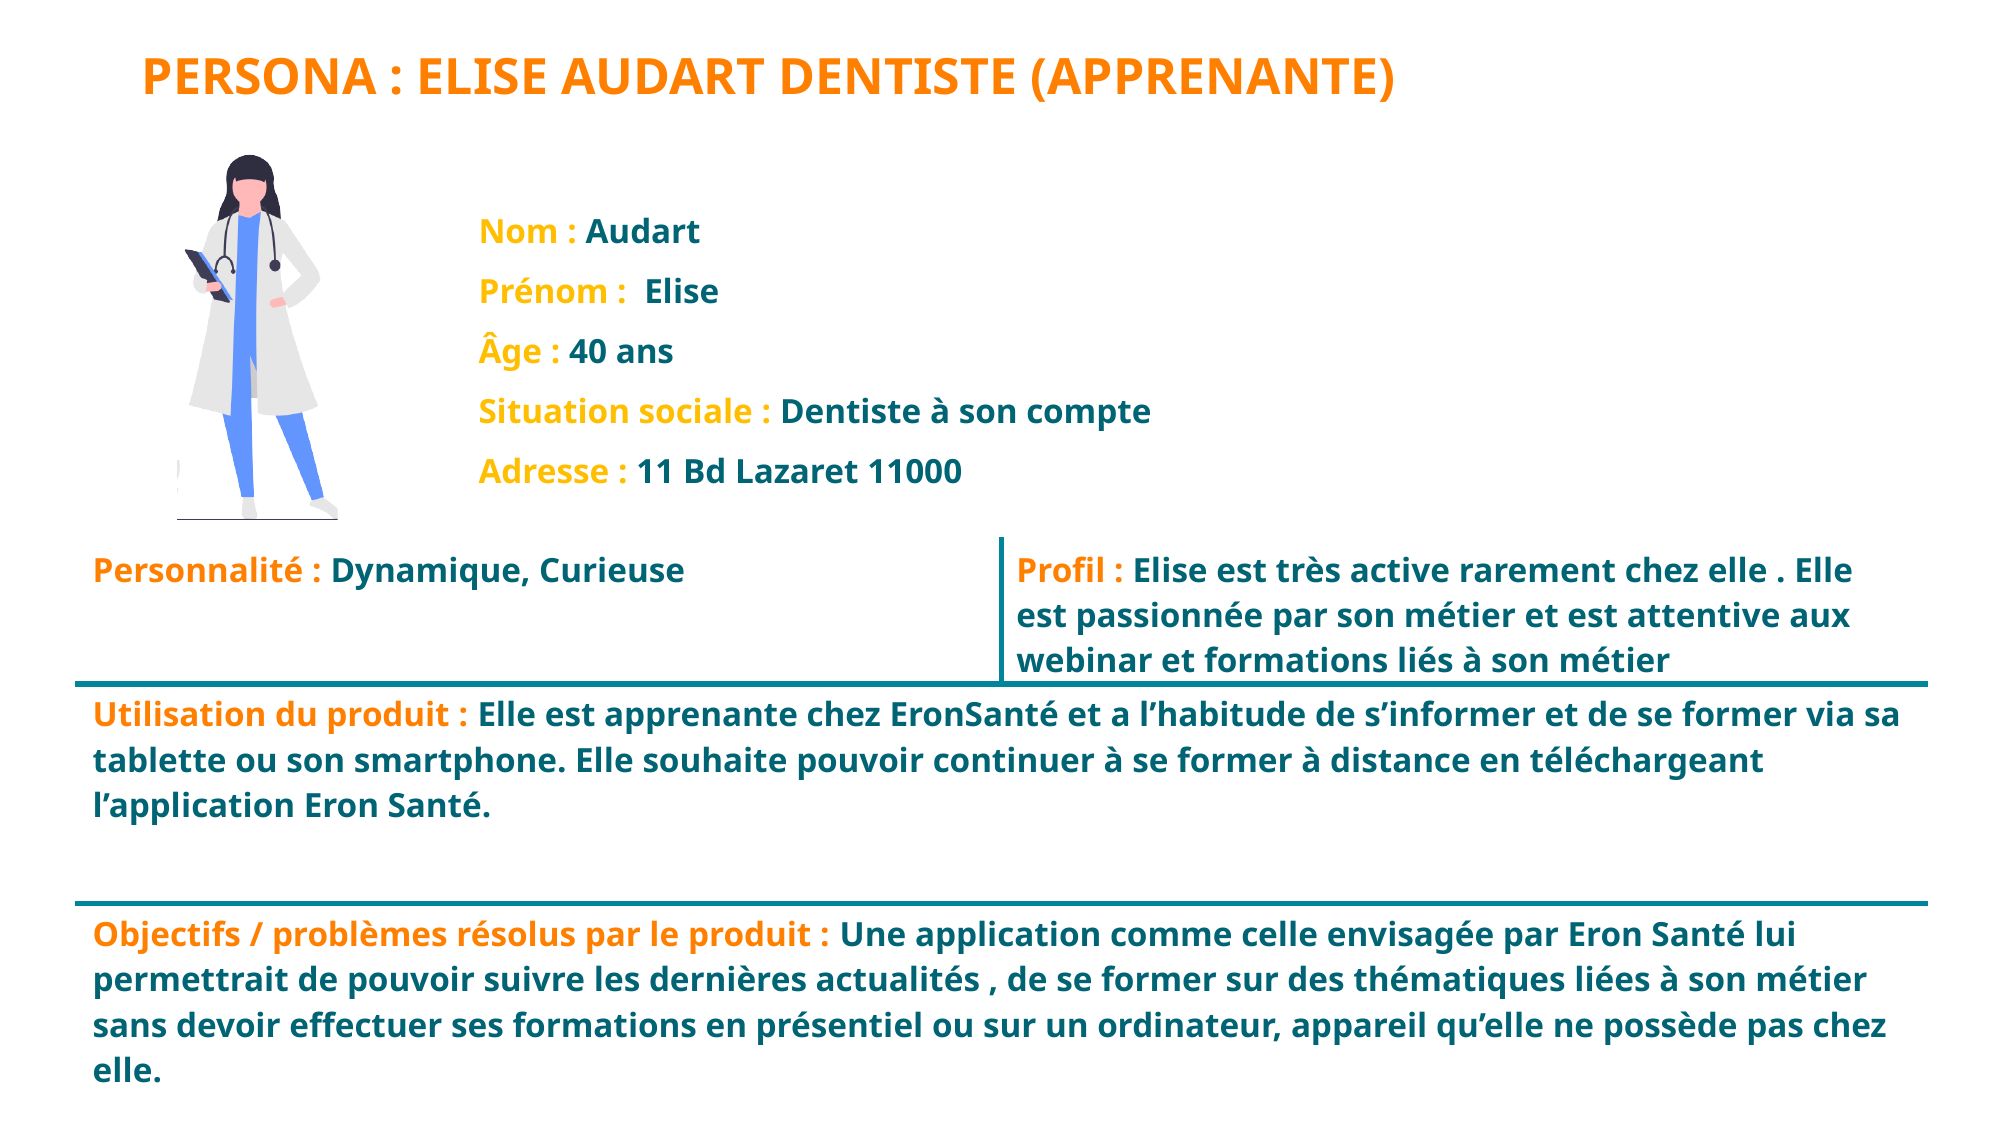

Persona : Elise AUDART Dentiste (APPRENANTE)
Nom : Audart
Prénom : Elise
Âge : 40 ans
Situation sociale : Dentiste à son compte
Adresse : 11 Bd Lazaret 11000
| Personnalité : Dynamique, Curieuse | Profil : Elise est très active rarement chez elle . Elle est passionnée par son métier et est attentive aux webinar et formations liés à son métier |
| --- | --- |
| Utilisation du produit : Elle est apprenante chez EronSanté et a l’habitude de s’informer et de se former via sa tablette ou son smartphone. Elle souhaite pouvoir continuer à se former à distance en téléchargeant l’application Eron Santé. | |
| Objectifs / problèmes résolus par le produit : Une application comme celle envisagée par Eron Santé lui permettrait de pouvoir suivre les dernières actualités , de se former sur des thématiques liées à son métier sans devoir effectuer ses formations en présentiel ou sur un ordinateur, appareil qu’elle ne possède pas chez elle. | |